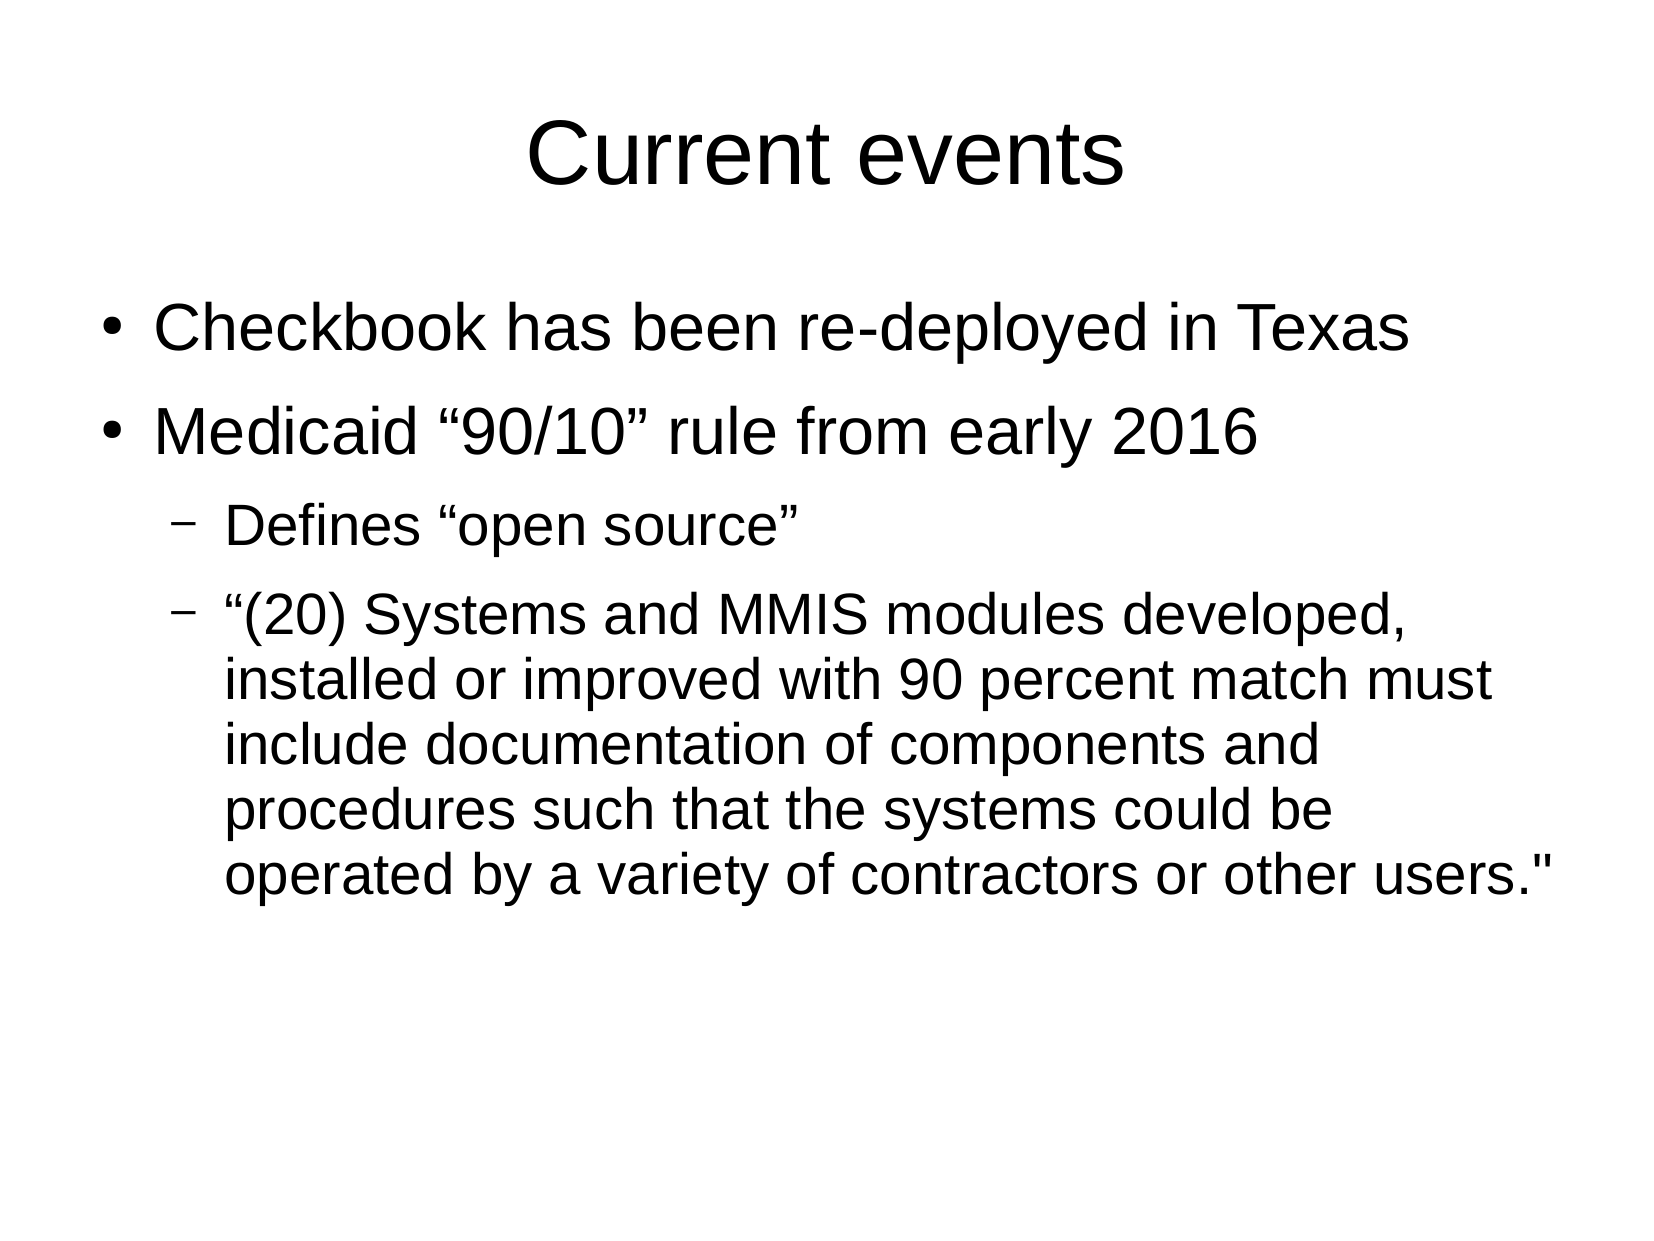

# Current events
Checkbook has been re-deployed in Texas
Medicaid “90/10” rule from early 2016
Defines “open source”
“(20) Systems and MMIS modules developed, installed or improved with 90 percent match must include documentation of components and procedures such that the systems could be operated by a variety of contractors or other users."